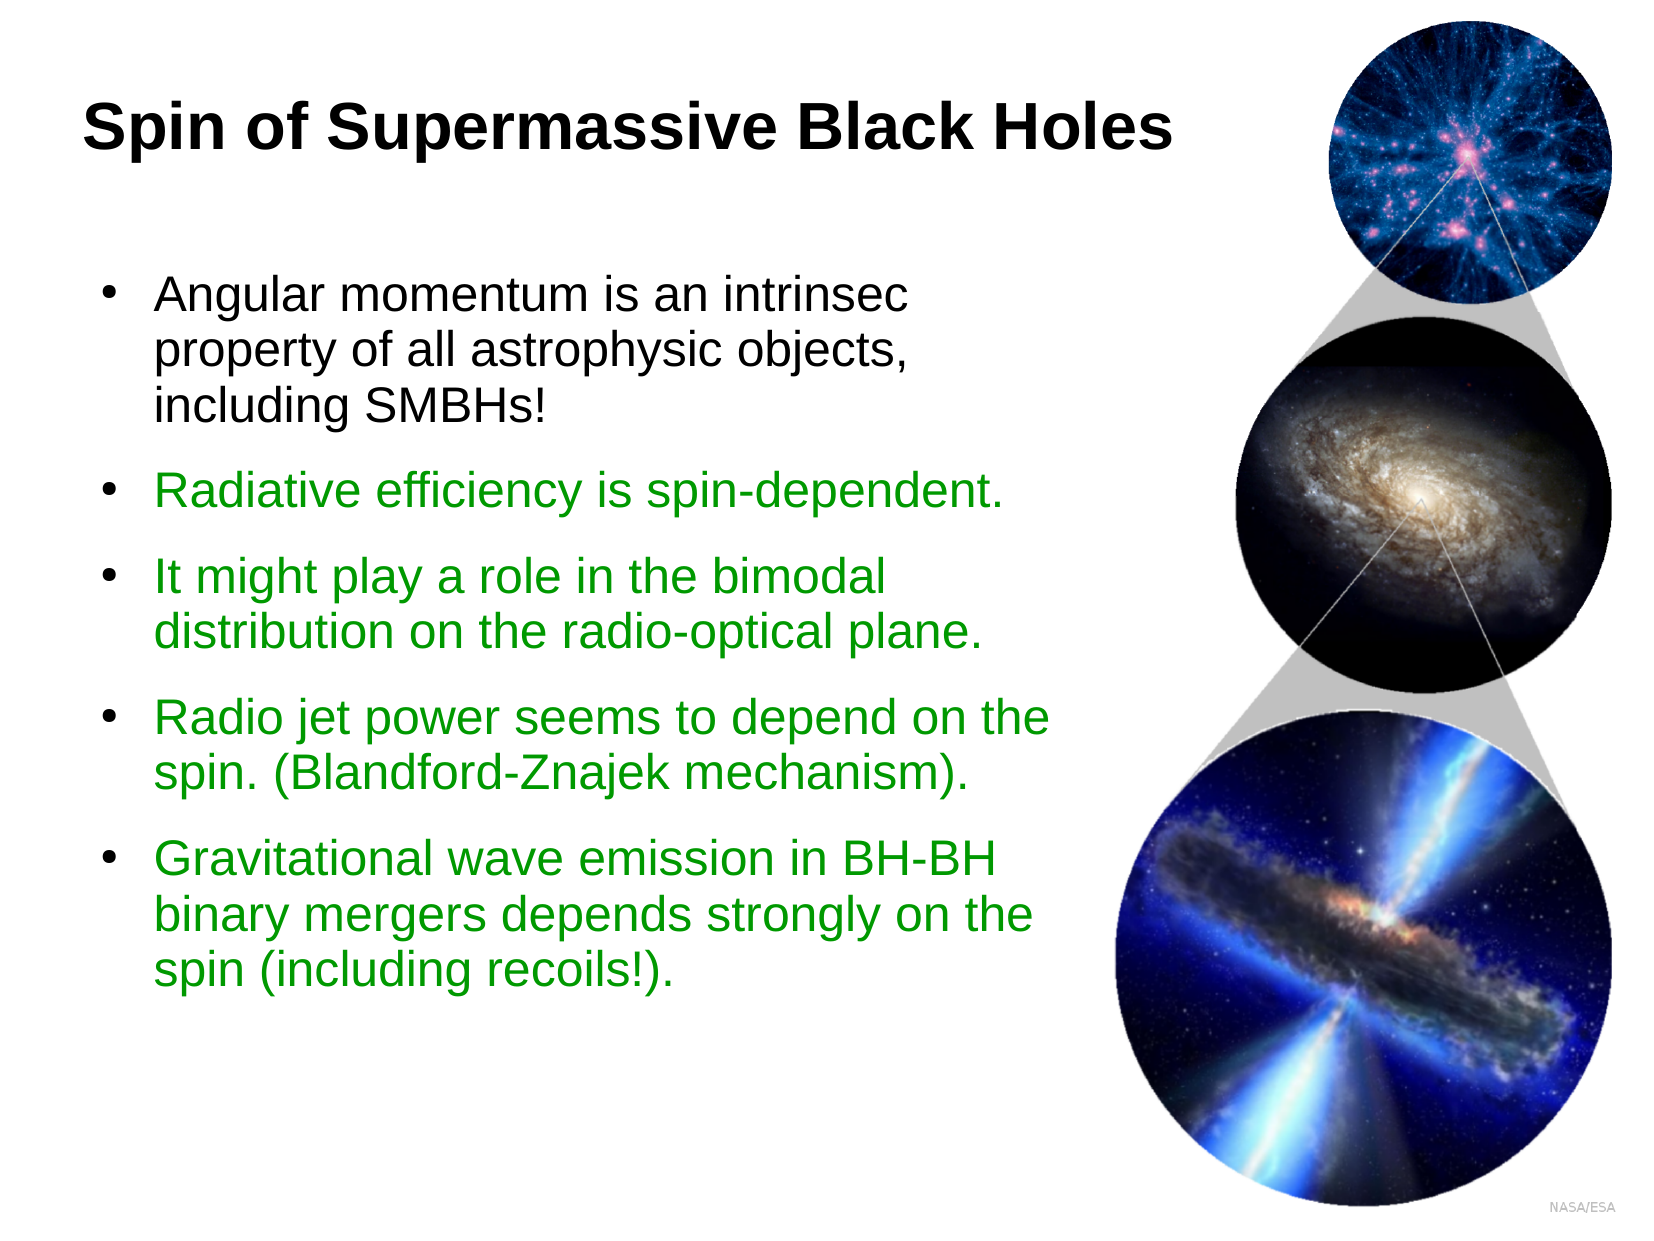

# Spin of Supermassive Black Holes
Angular momentum is an intrinsec property of all astrophysic objects, including SMBHs!
Radiative efficiency is spin-dependent.
It might play a role in the bimodal distribution on the radio-optical plane.
Radio jet power seems to depend on the spin. (Blandford-Znajek mechanism).
Gravitational wave emission in BH-BH binary mergers depends strongly on the spin (including recoils!).